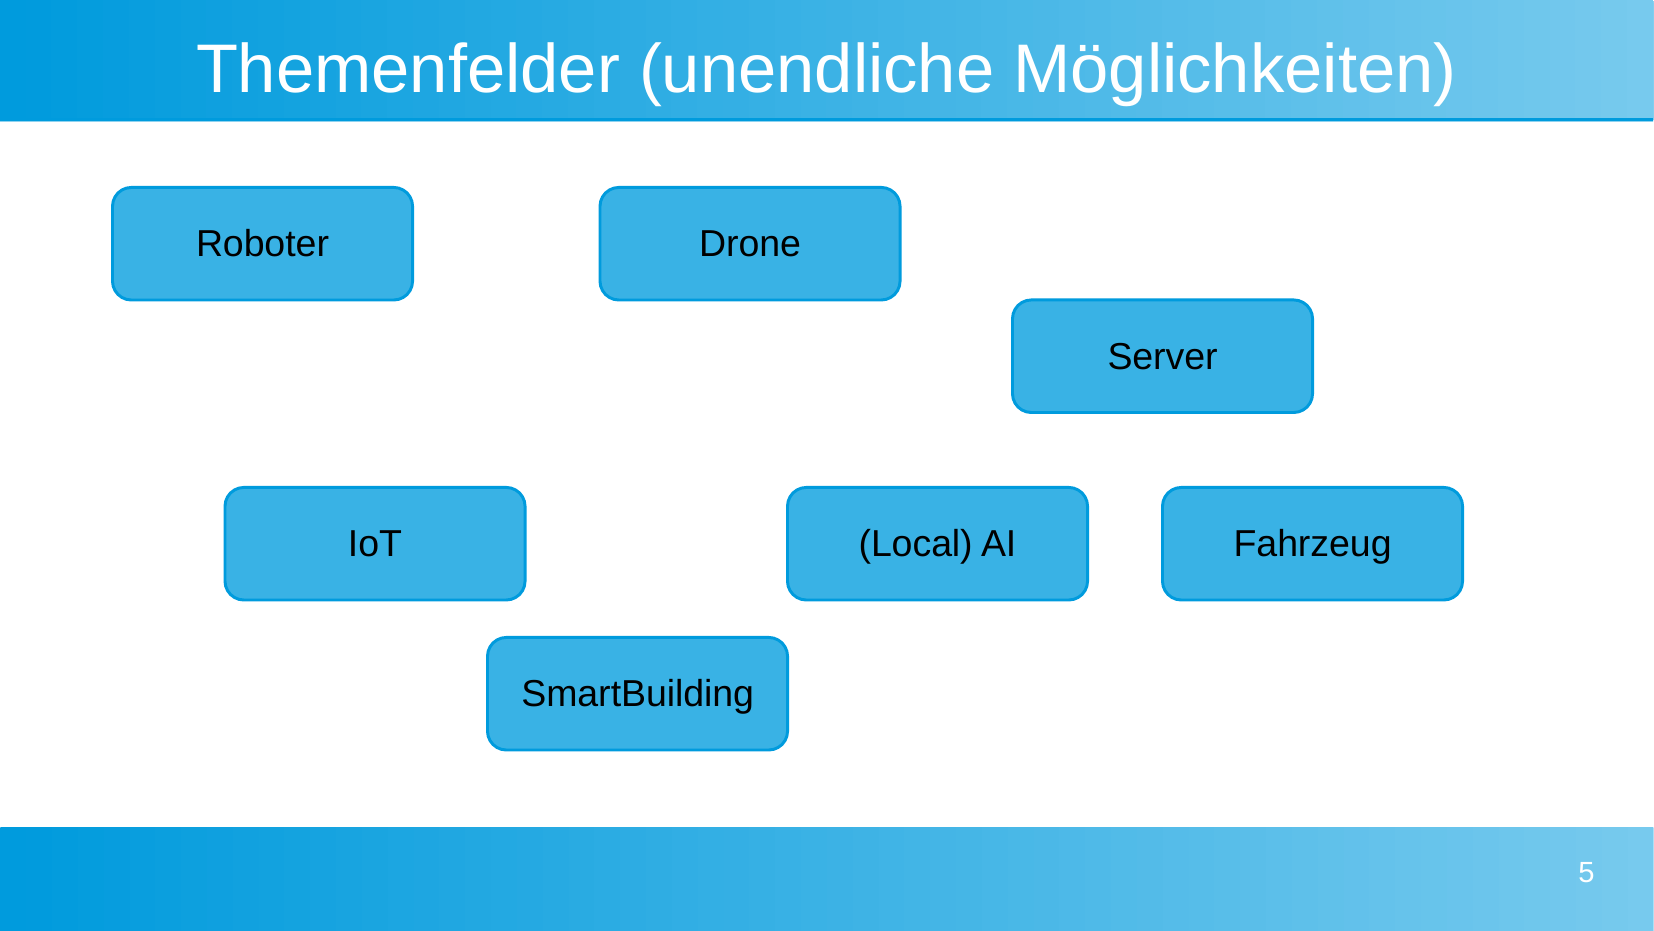

# Themenfelder (unendliche Möglichkeiten)
Roboter
Drone
Server
IoT
(Local) AI
Fahrzeug
SmartBuilding
5